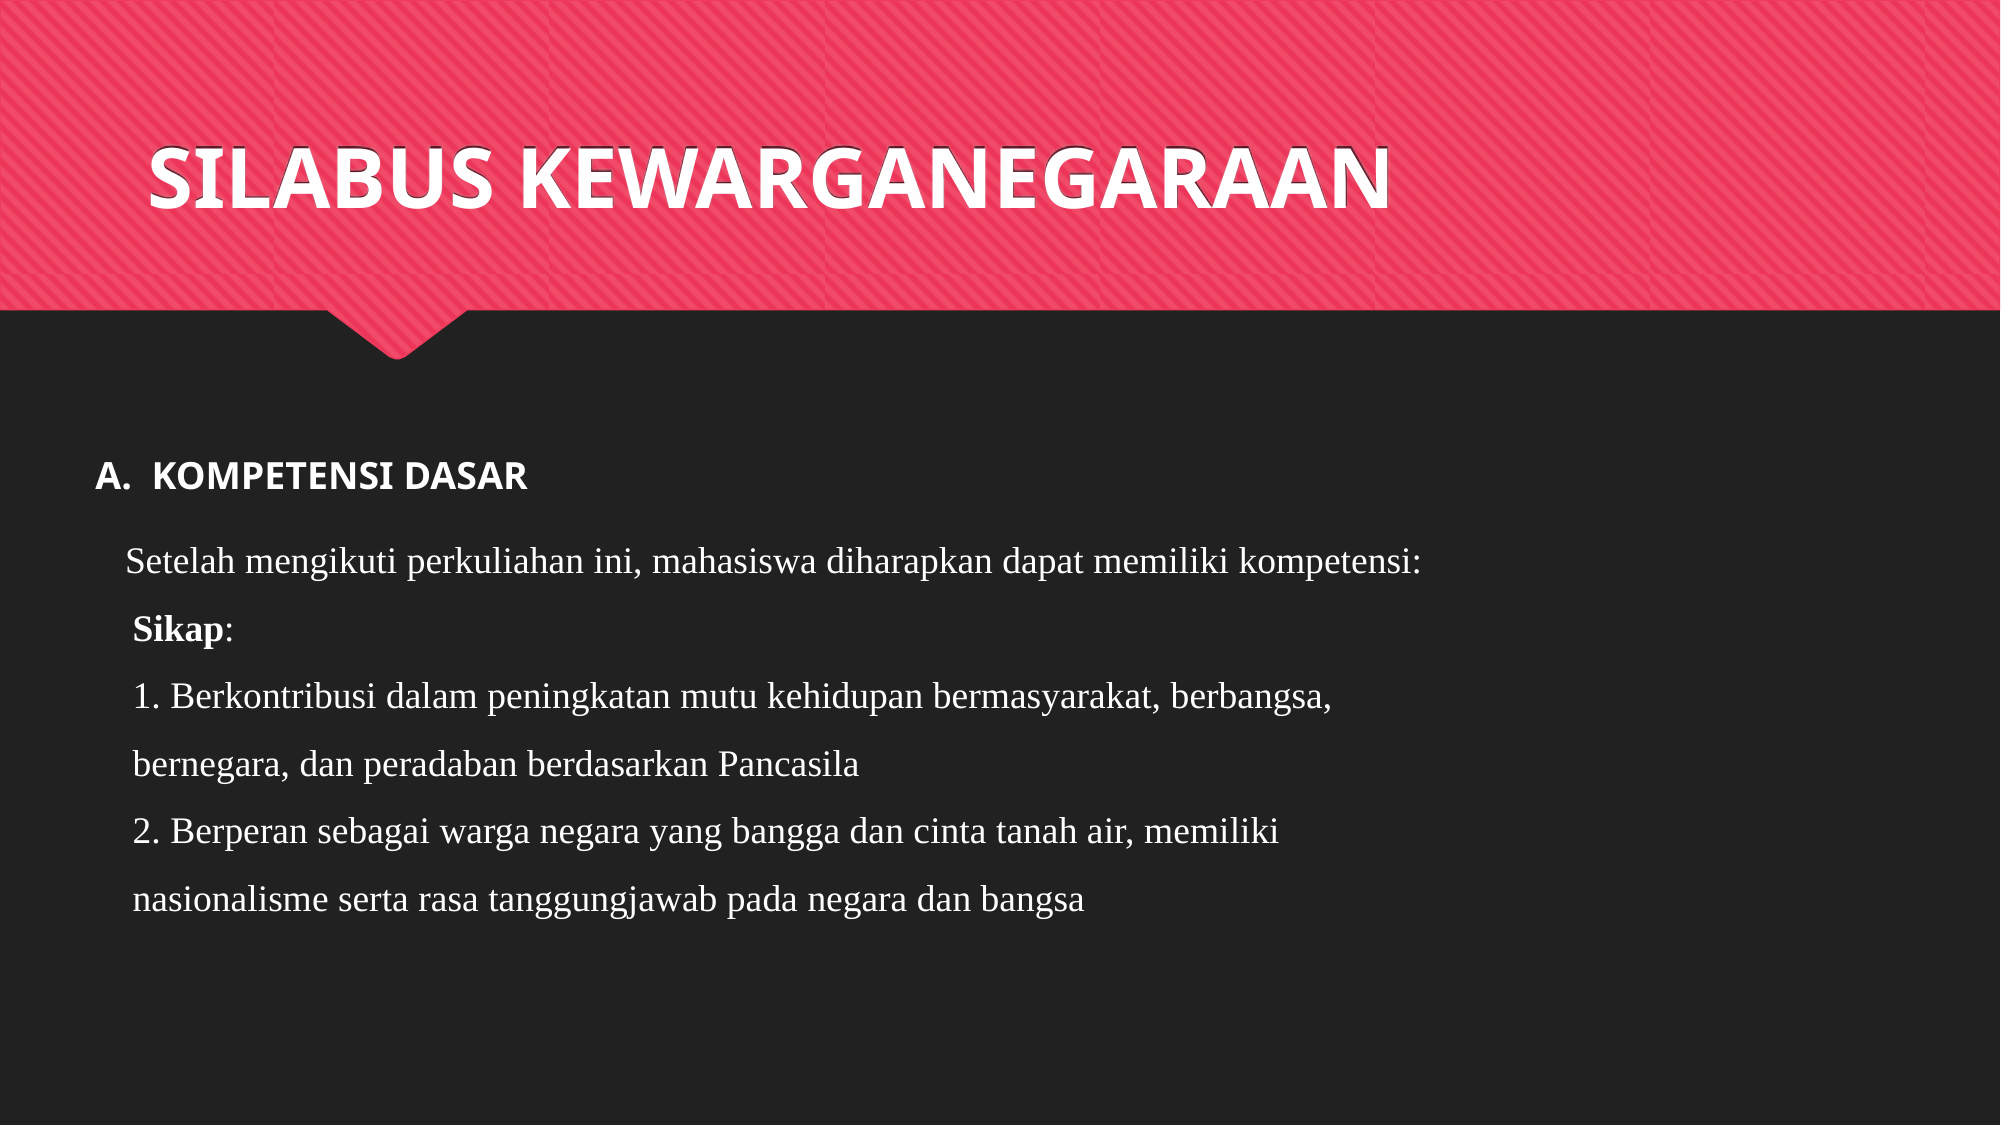

# SILABUS KEWARGANEGARAAN
KOMPETENSI DASAR
Setelah mengikuti perkuliahan ini, mahasiswa diharapkan dapat memiliki kompetensi:
Sikap:
1. Berkontribusi dalam peningkatan mutu kehidupan bermasyarakat, berbangsa,
bernegara, dan peradaban berdasarkan Pancasila
2. Berperan sebagai warga negara yang bangga dan cinta tanah air, memiliki
nasionalisme serta rasa tanggungjawab pada negara dan bangsa